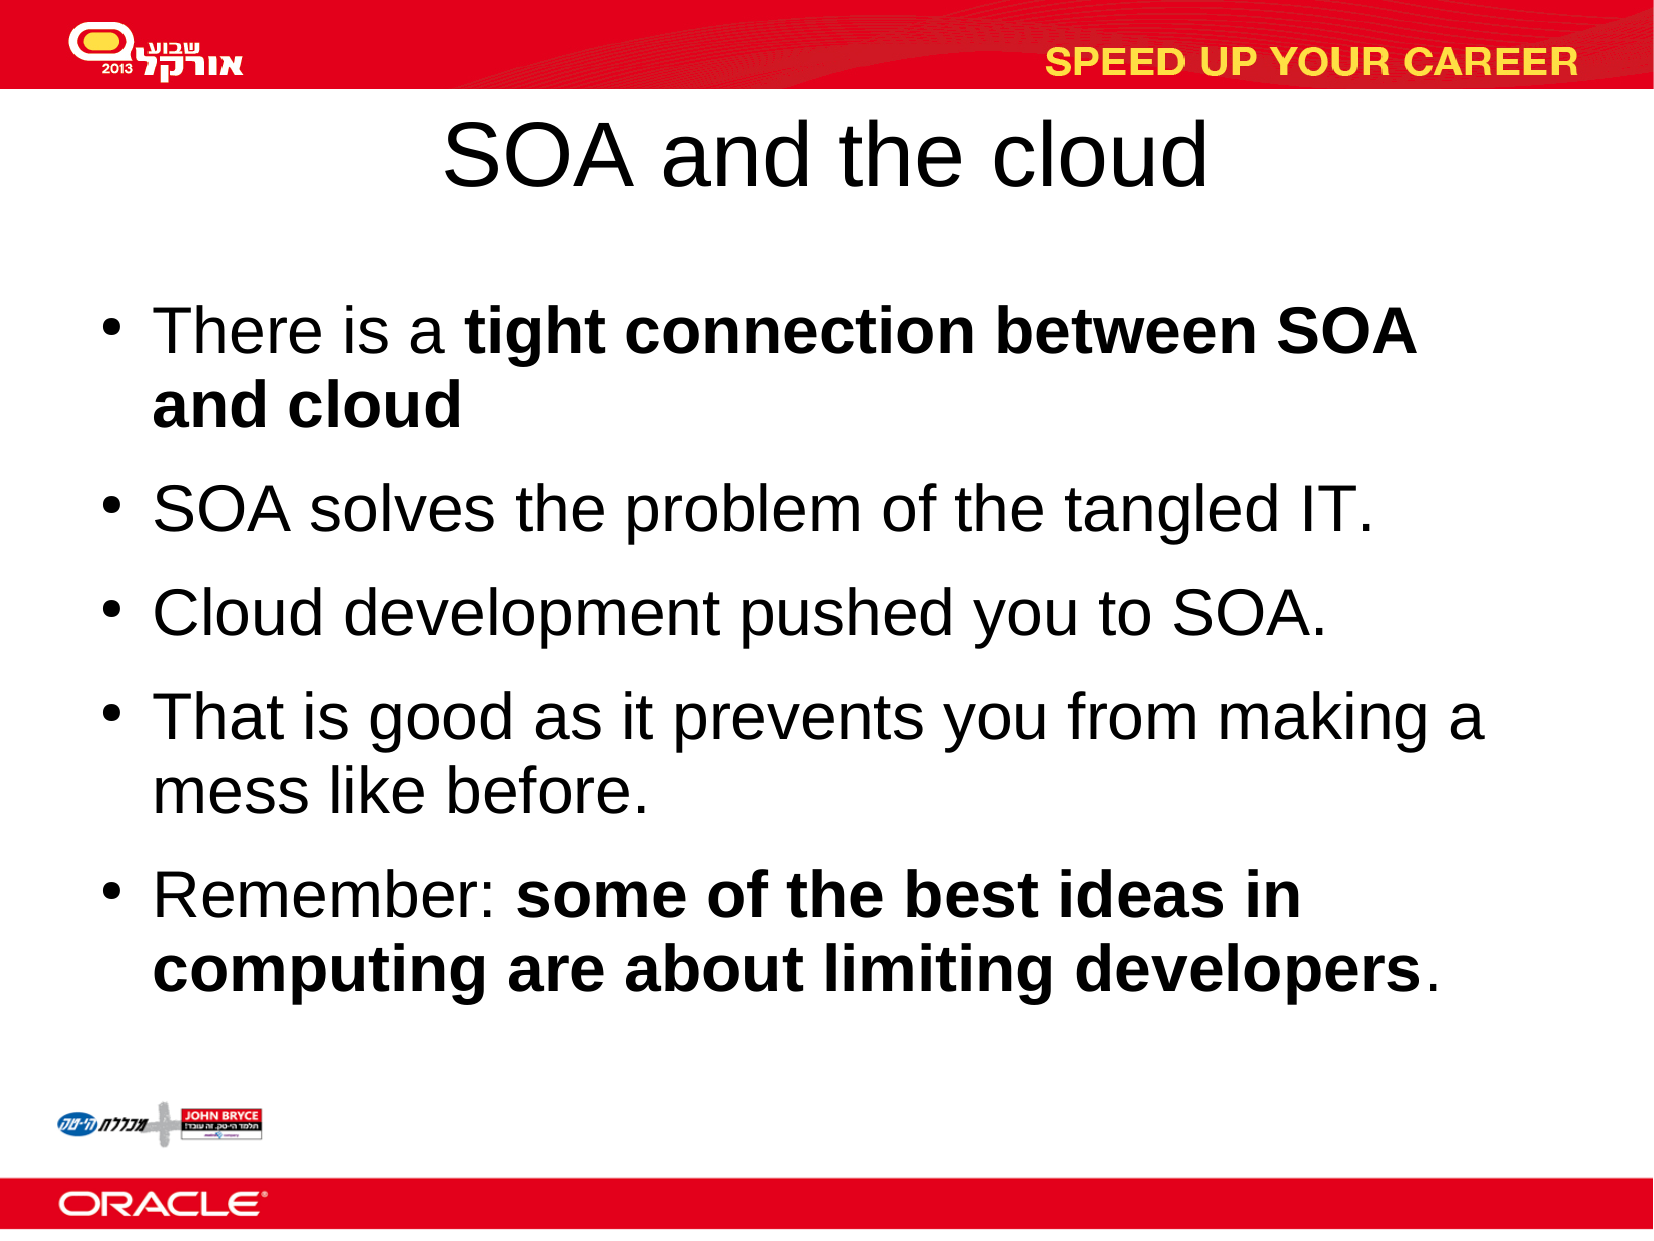

# SOA and the cloud
There is a tight connection between SOA and cloud
SOA solves the problem of the tangled IT.
Cloud development pushed you to SOA.
That is good as it prevents you from making a mess like before.
Remember: some of the best ideas in computing are about limiting developers.